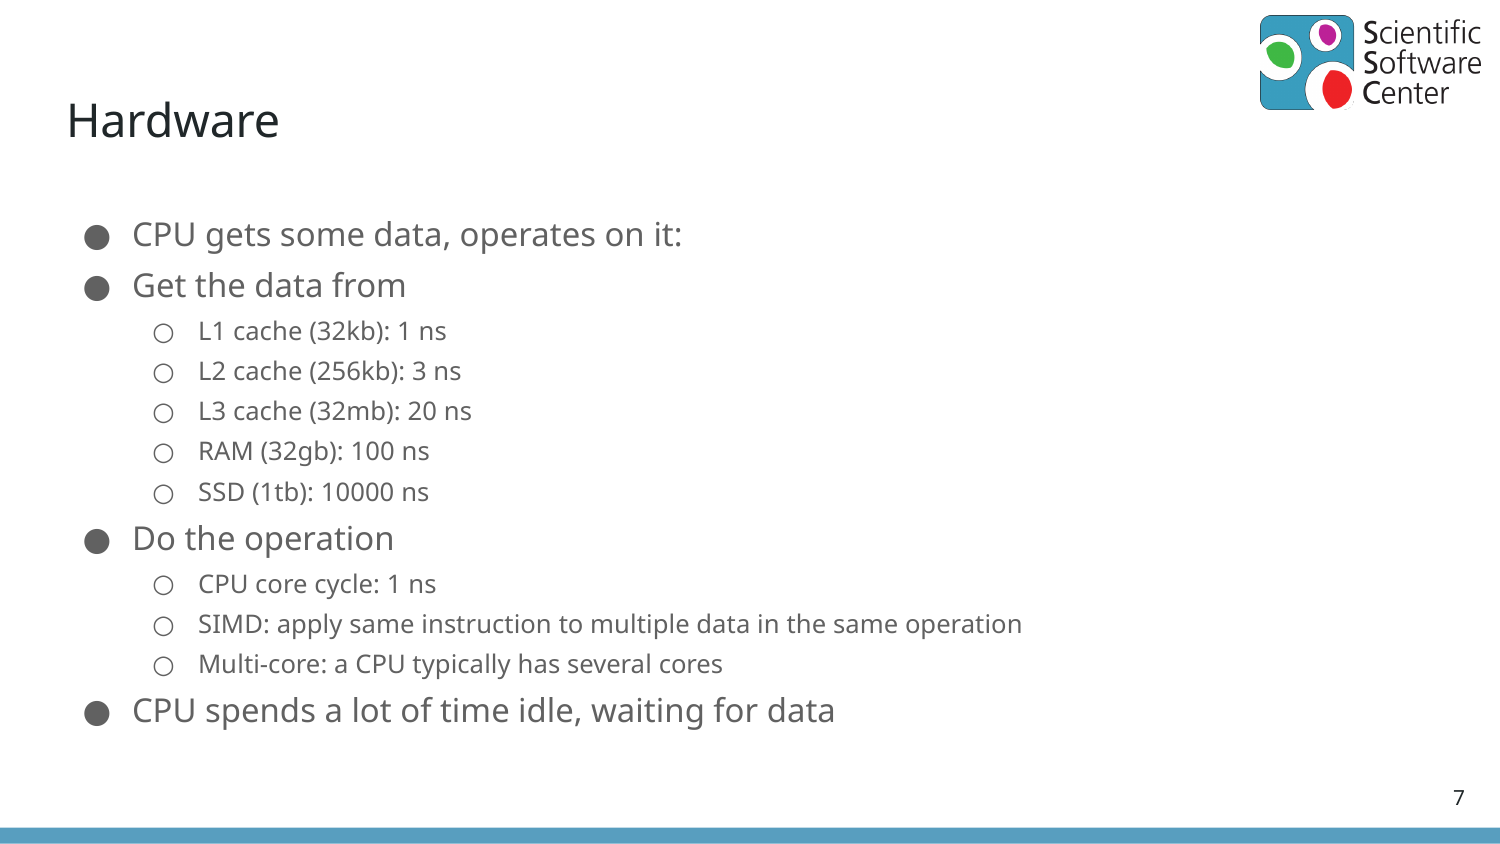

# Hardware
CPU gets some data, operates on it:
Get the data from
L1 cache (32kb): 1 ns
L2 cache (256kb): 3 ns
L3 cache (32mb): 20 ns
RAM (32gb): 100 ns
SSD (1tb): 10000 ns
Do the operation
CPU core cycle: 1 ns
SIMD: apply same instruction to multiple data in the same operation
Multi-core: a CPU typically has several cores
CPU spends a lot of time idle, waiting for data